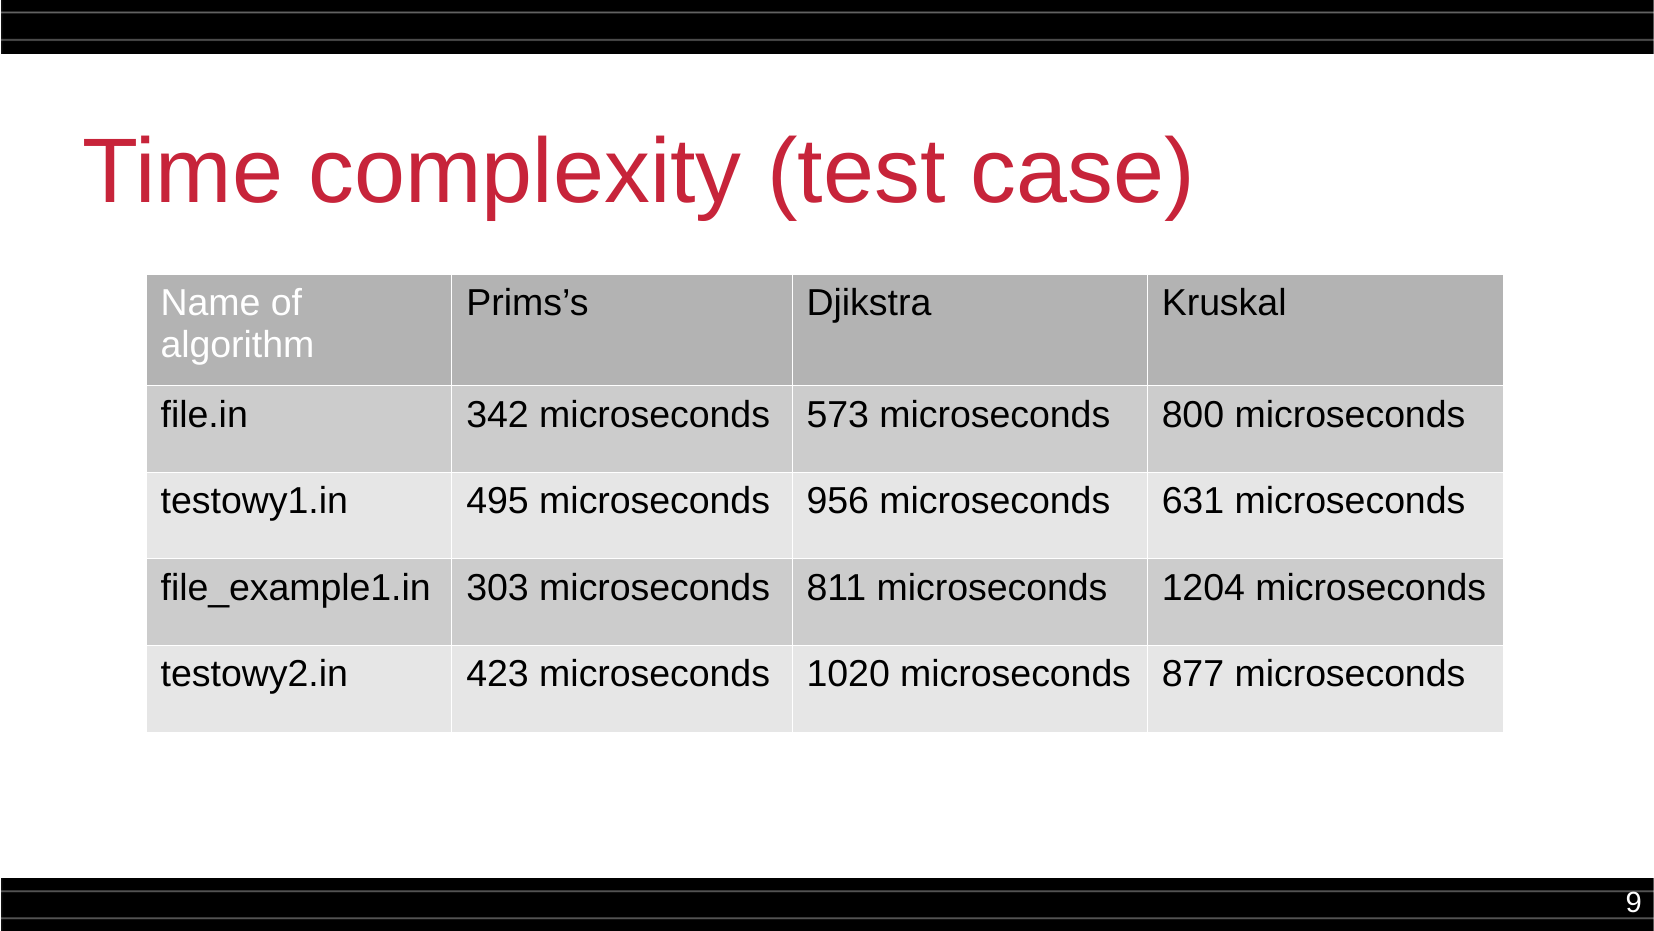

# Time complexity (test case)
| Name of algorithm | Prims’s | Djikstra | Kruskal |
| --- | --- | --- | --- |
| file.in | 342 microseconds | 573 microseconds | 800 microseconds |
| testowy1.in | 495 microseconds | 956 microseconds | 631 microseconds |
| file\_example1.in | 303 microseconds | 811 microseconds | 1204 microseconds |
| testowy2.in | 423 microseconds | 1020 microseconds | 877 microseconds |